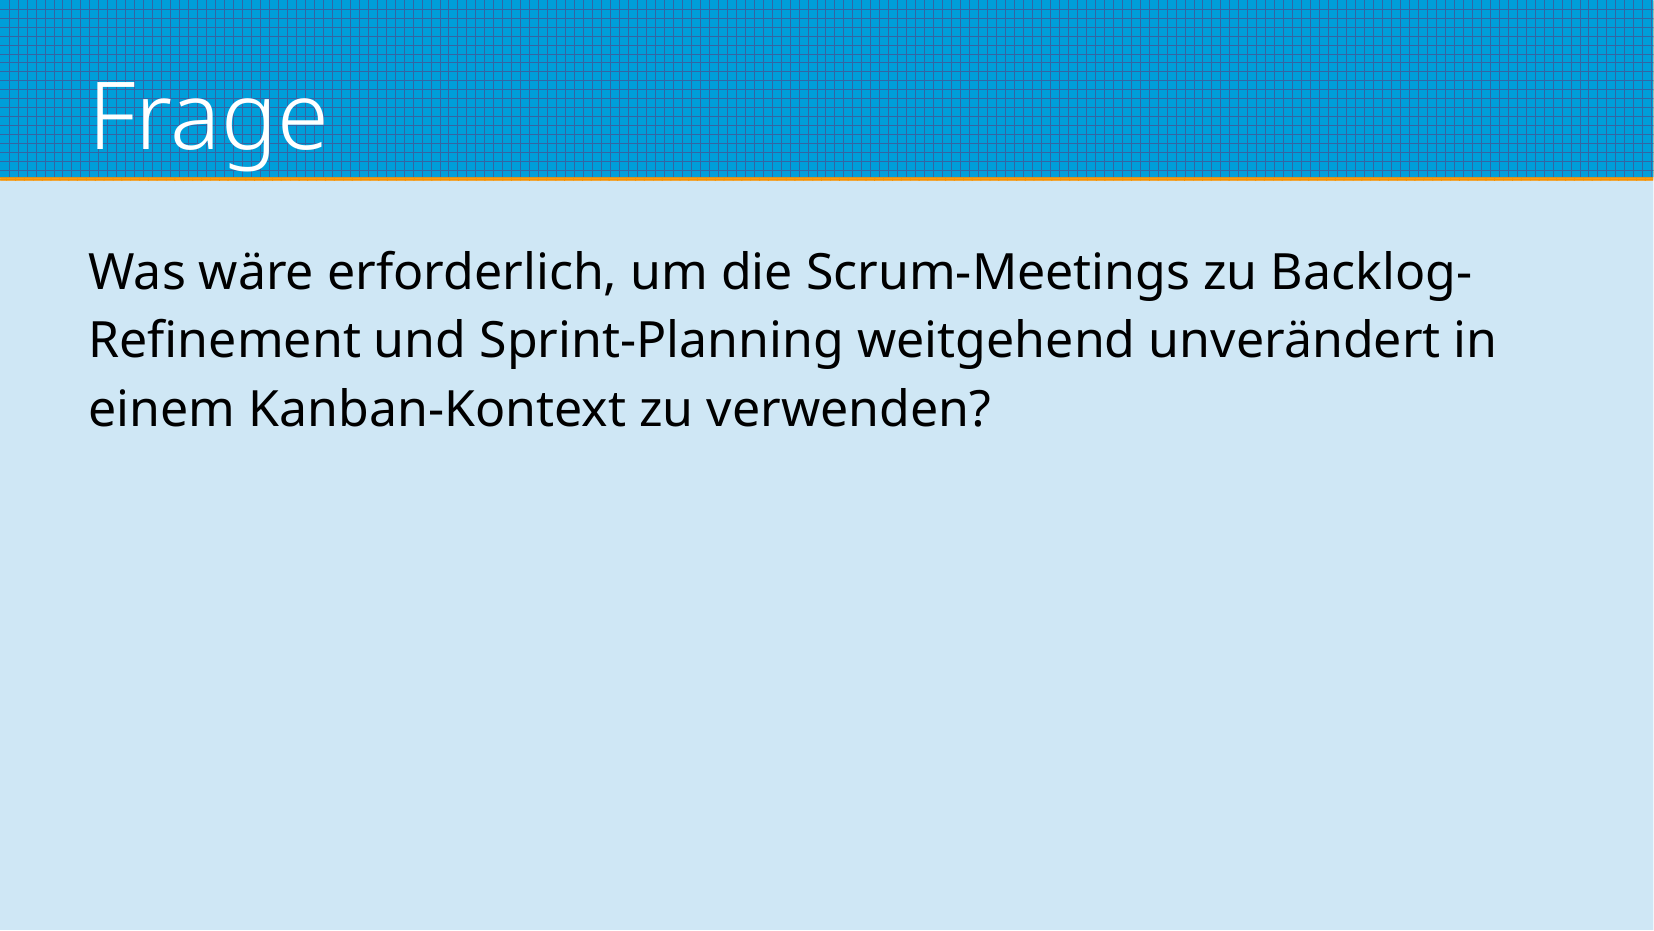

# Frage
Was wäre erforderlich, um die Scrum-Meetings zu Backlog-Refinement und Sprint-Planning weitgehend unverändert in einem Kanban-Kontext zu verwenden?